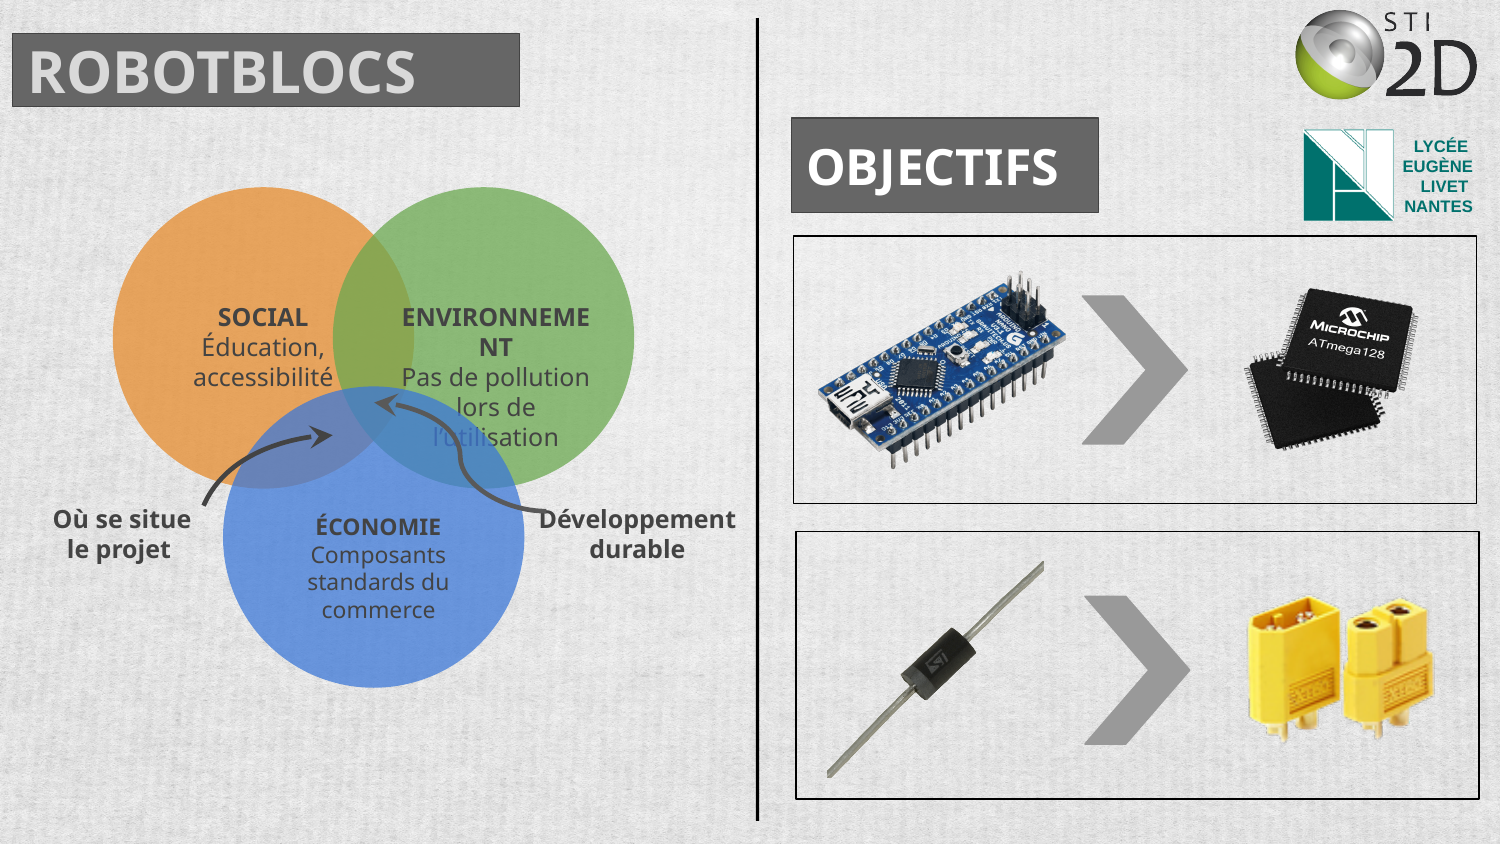

ROBOTBLOCS
Objectifs
LYCÉE
EUGÈNE
LIVET
NANTES
SOCIAL
Éducation,
accessibilité
ENVIRONNEMENT
Pas de pollution
lors de l’utilisation
ÉCONOMIE
Composants standards du commerce
Développement
durable
Où se situe le projet